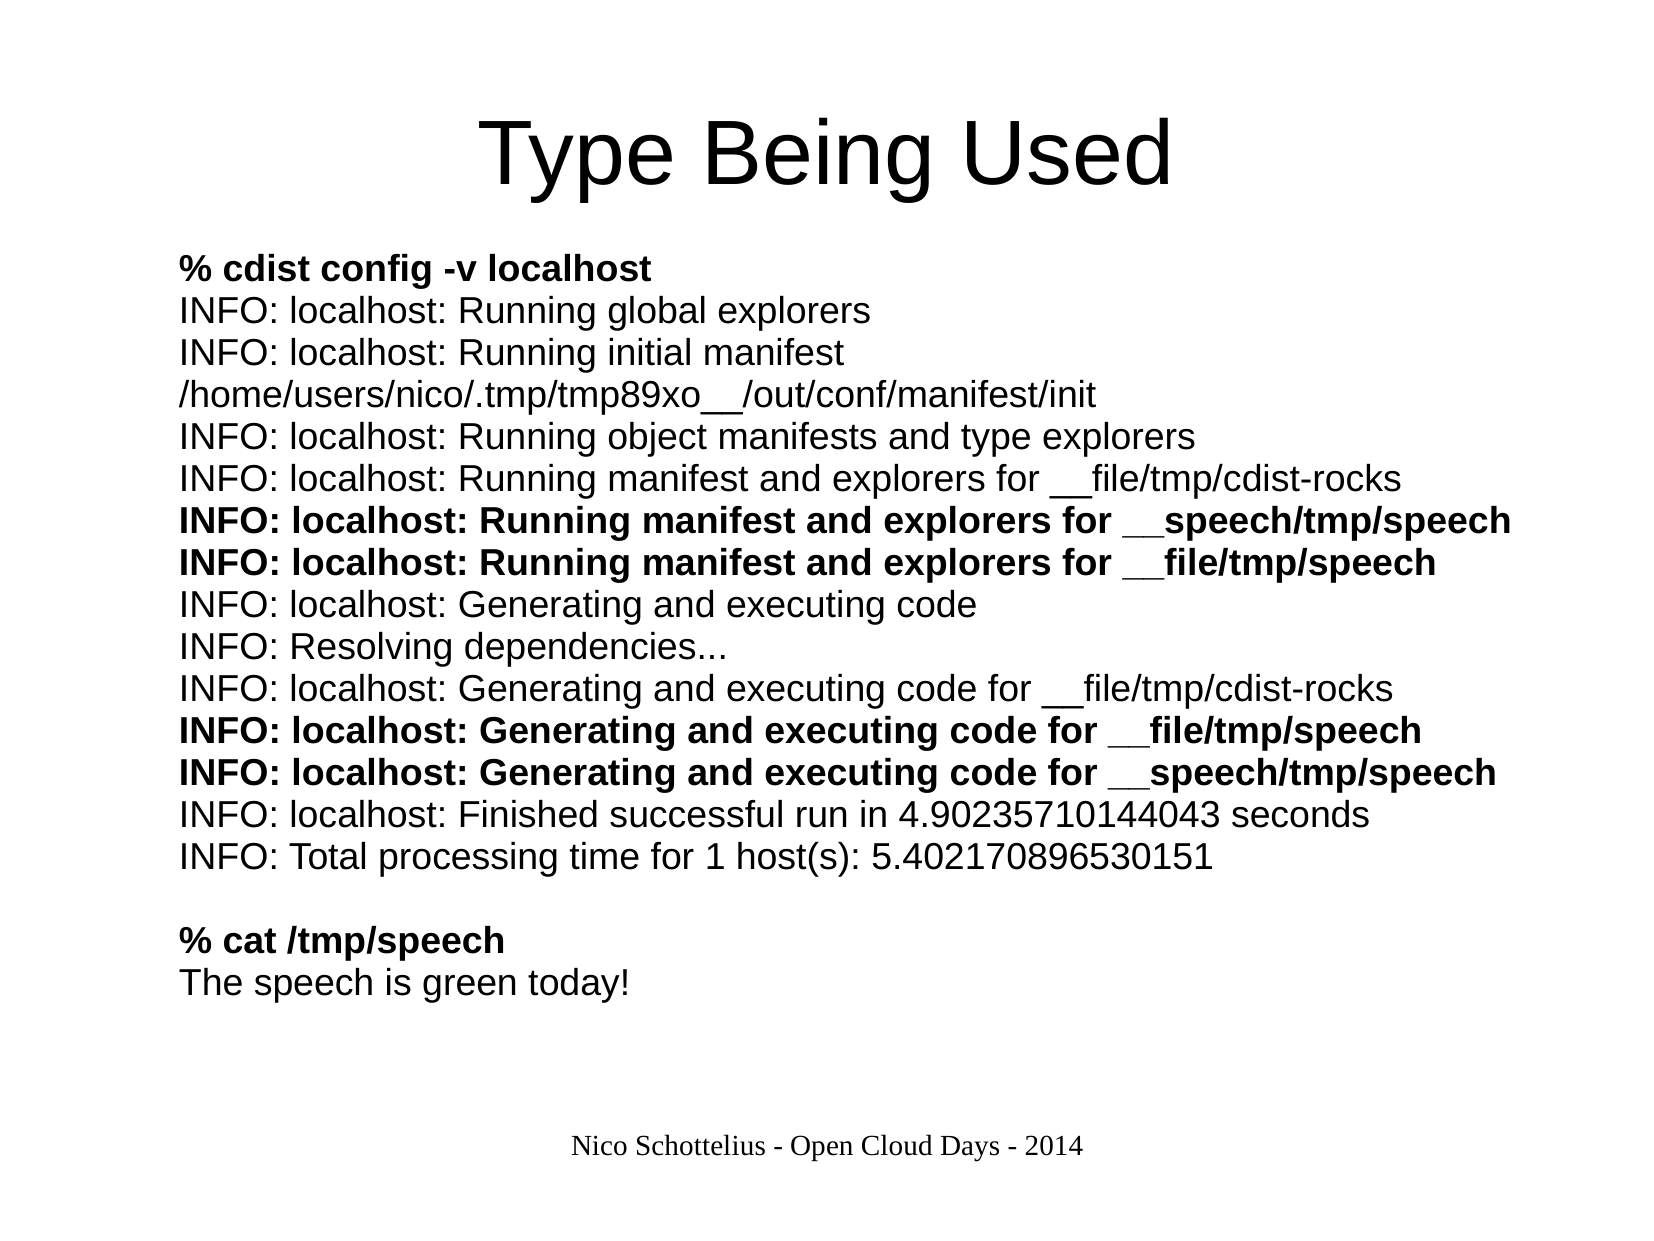

# Type Being Used
% cdist config -v localhost
INFO: localhost: Running global explorers
INFO: localhost: Running initial manifest /home/users/nico/.tmp/tmp89xo__/out/conf/manifest/init
INFO: localhost: Running object manifests and type explorers
INFO: localhost: Running manifest and explorers for __file/tmp/cdist-rocks
INFO: localhost: Running manifest and explorers for __speech/tmp/speech
INFO: localhost: Running manifest and explorers for __file/tmp/speech
INFO: localhost: Generating and executing code
INFO: Resolving dependencies...
INFO: localhost: Generating and executing code for __file/tmp/cdist-rocks
INFO: localhost: Generating and executing code for __file/tmp/speech
INFO: localhost: Generating and executing code for __speech/tmp/speech
INFO: localhost: Finished successful run in 4.90235710144043 seconds
INFO: Total processing time for 1 host(s): 5.402170896530151
% cat /tmp/speech
The speech is green today!
Nico Schottelius - Open Cloud Days - 2014